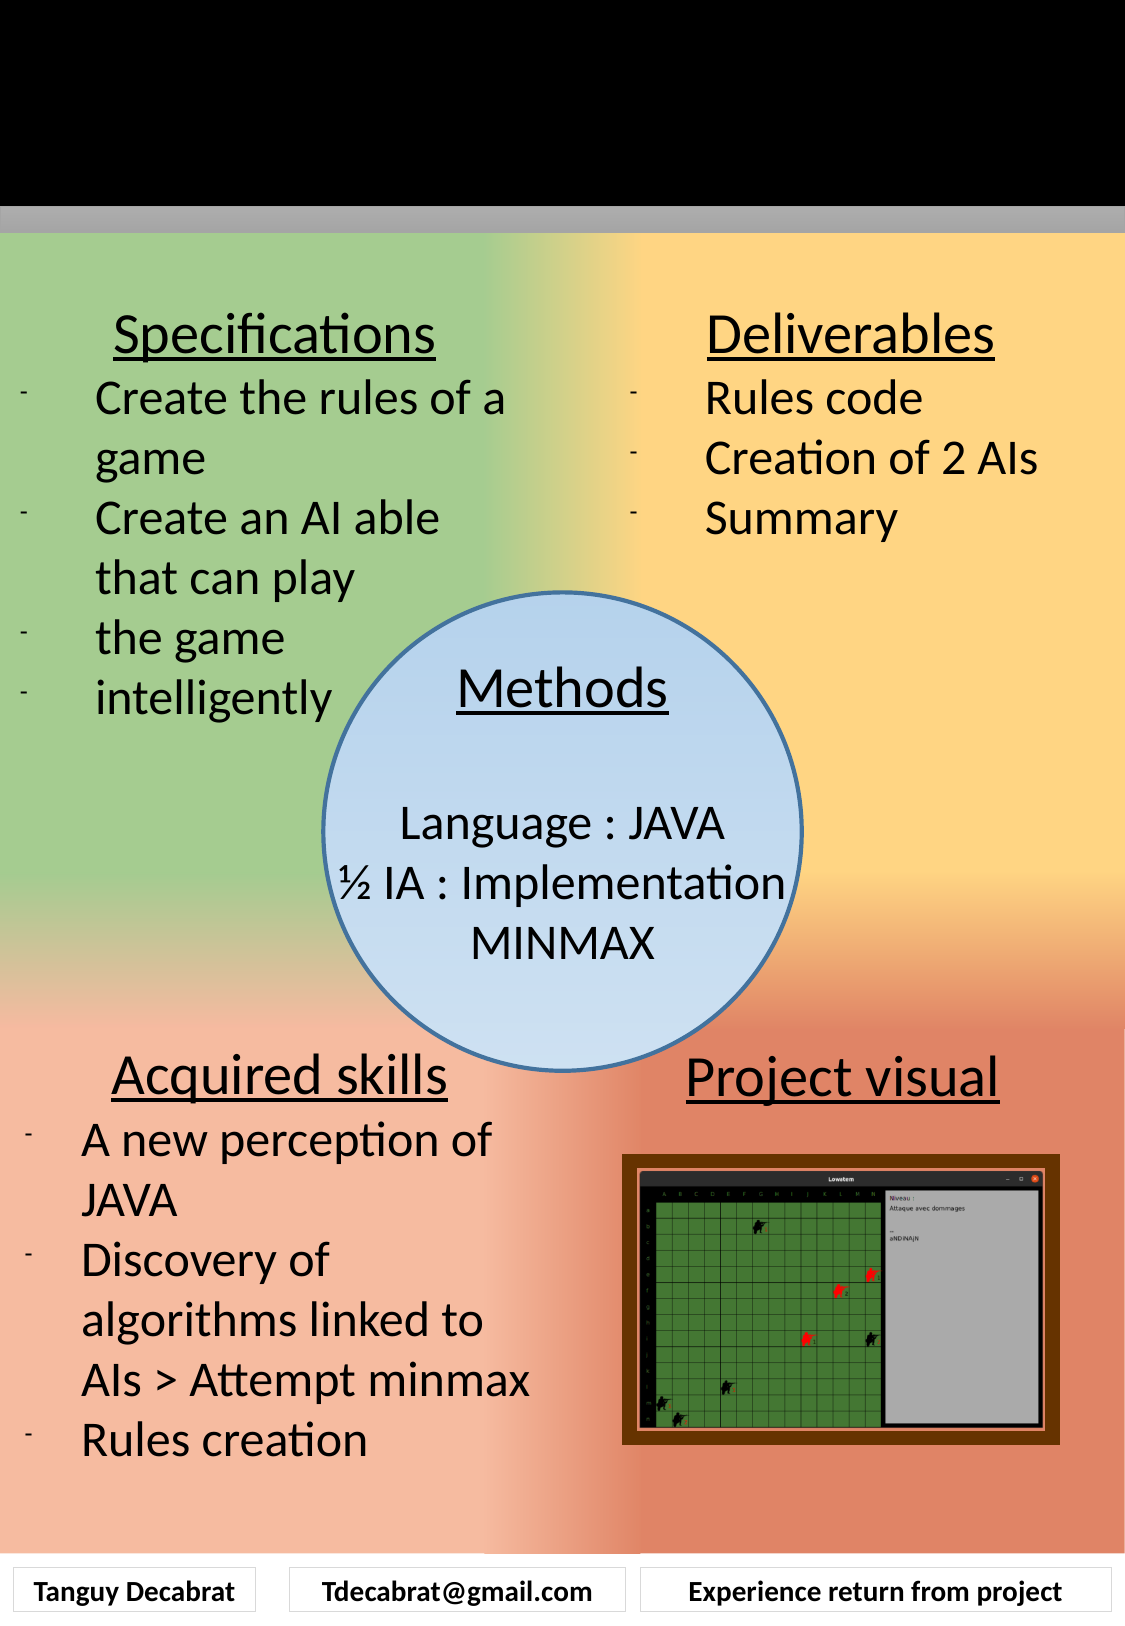

RETEX
Project – LOWATEM
Specifications
Create the rules of a game
Create an AI able that can play
the game
intelligently
Deliverables
Rules code
Creation of 2 AIs
Summary
Methods
Language : JAVA
½ IA : Implementation
MINMAX
Acquired skills
A new perception of JAVA
Discovery of algorithms linked to AIs > Attempt minmax
Rules creation
Project visual
Tanguy Decabrat
Tdecabrat@gmail.com
Experience return from project